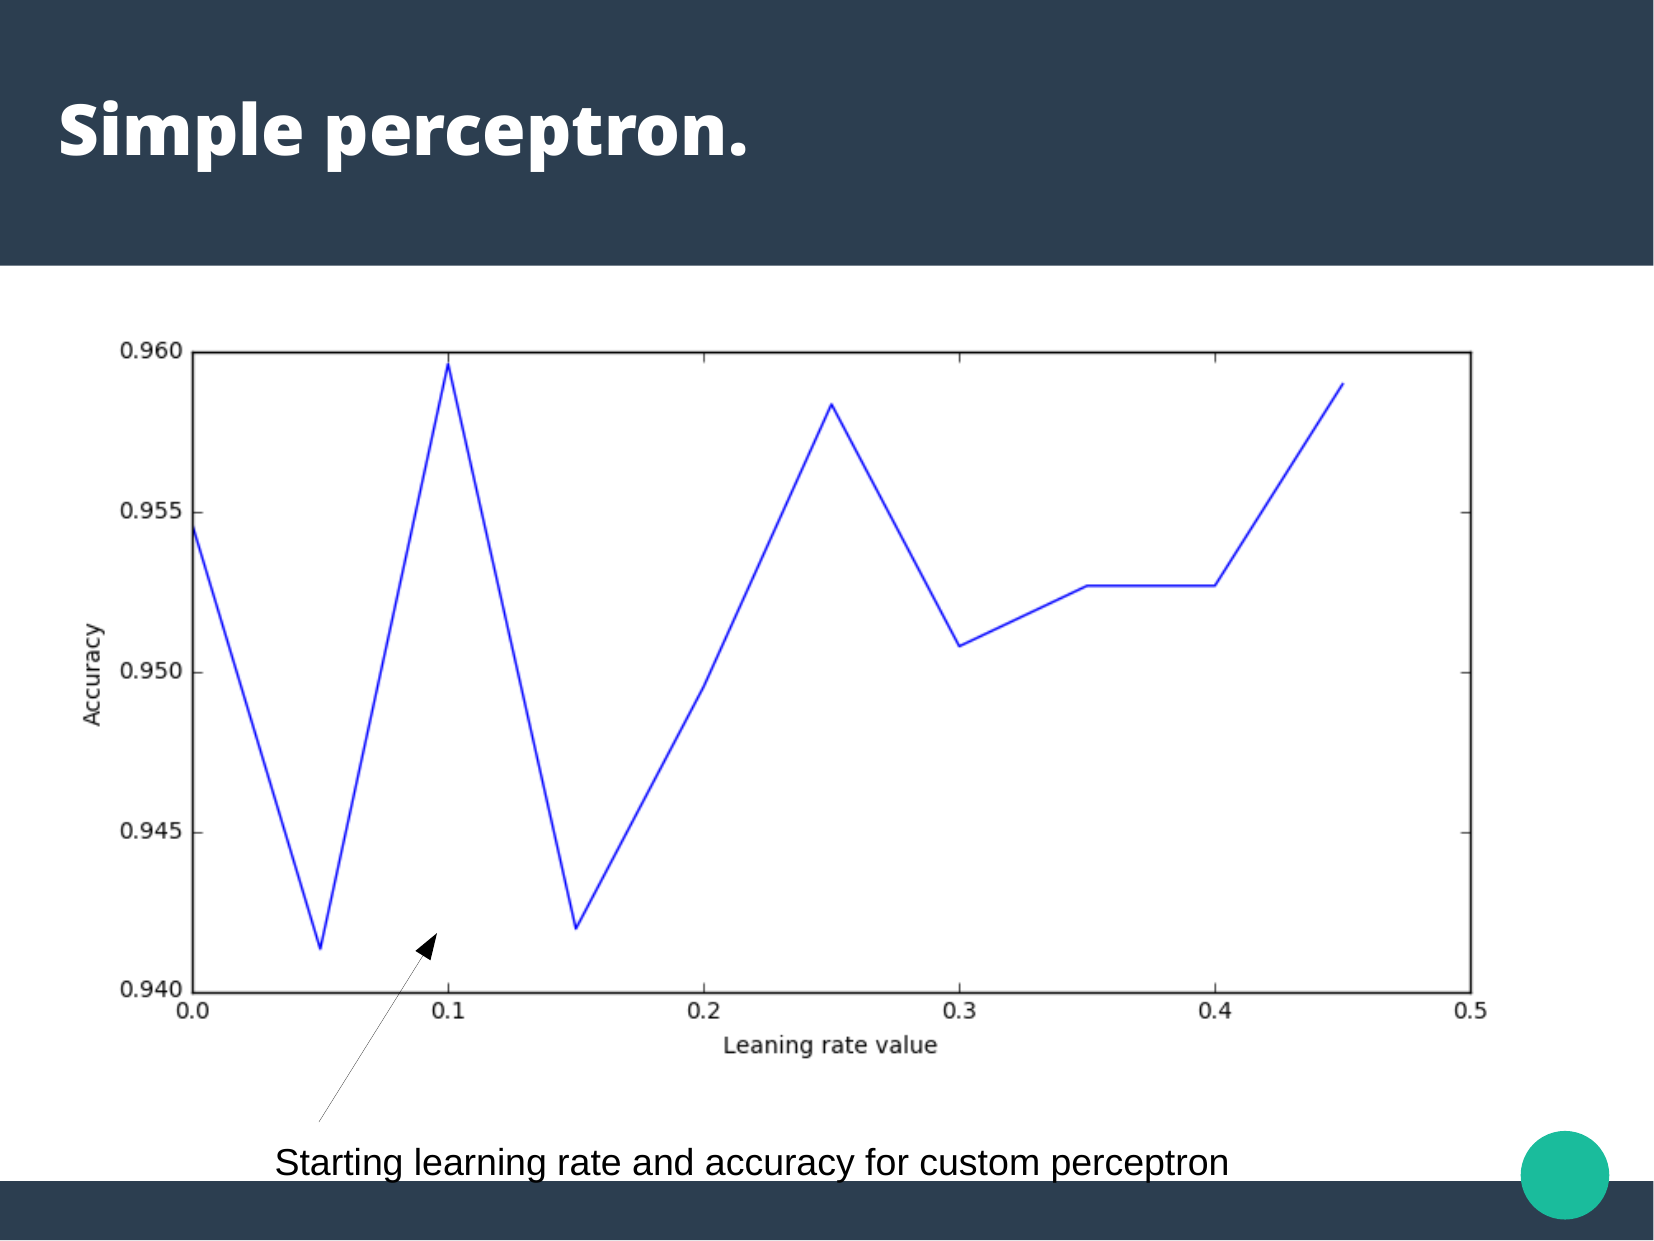

# Simple perceptron.
Starting learning rate and accuracy for custom perceptron